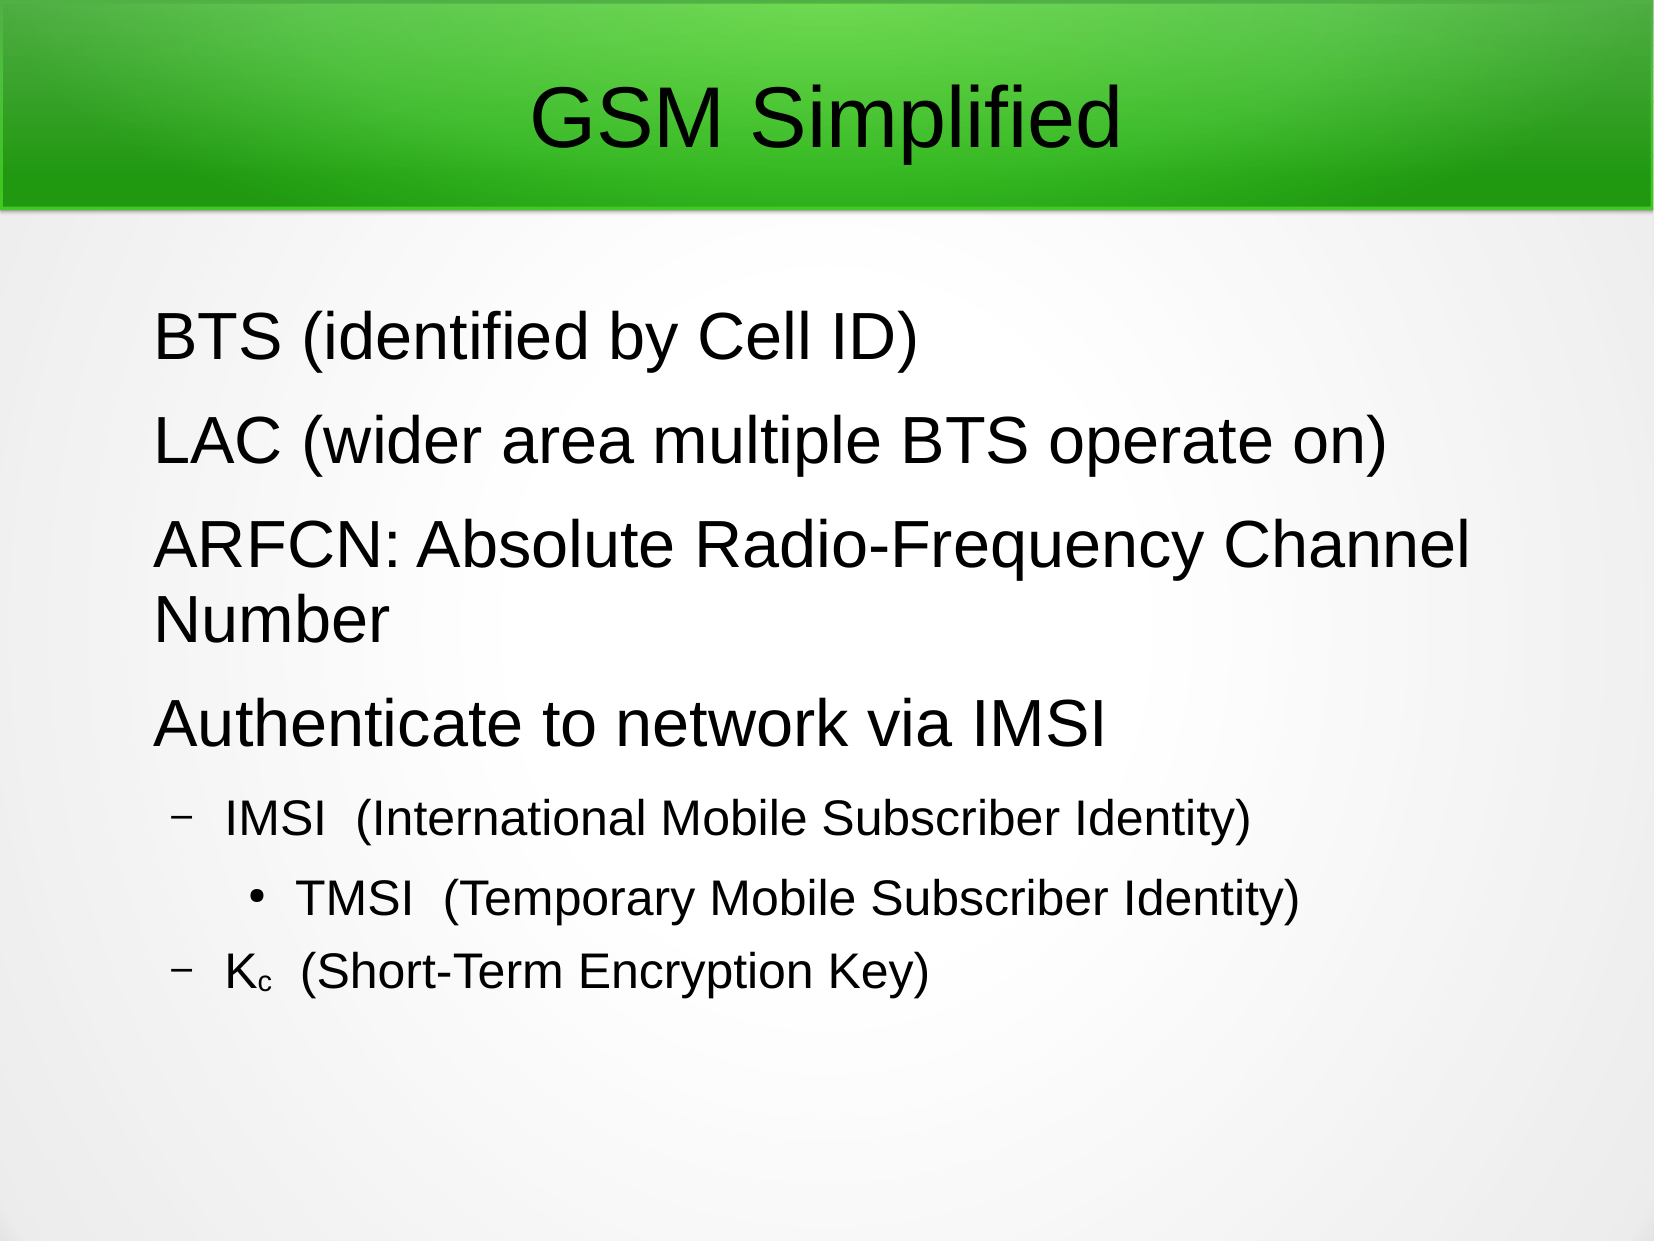

# GSM Simplified
BTS (identified by Cell ID)
LAC (wider area multiple BTS operate on)
ARFCN: Absolute Radio-Frequency Channel Number
Authenticate to network via IMSI
IMSI (International Mobile Subscriber Identity)
TMSI (Temporary Mobile Subscriber Identity)
Kc (Short-Term Encryption Key)